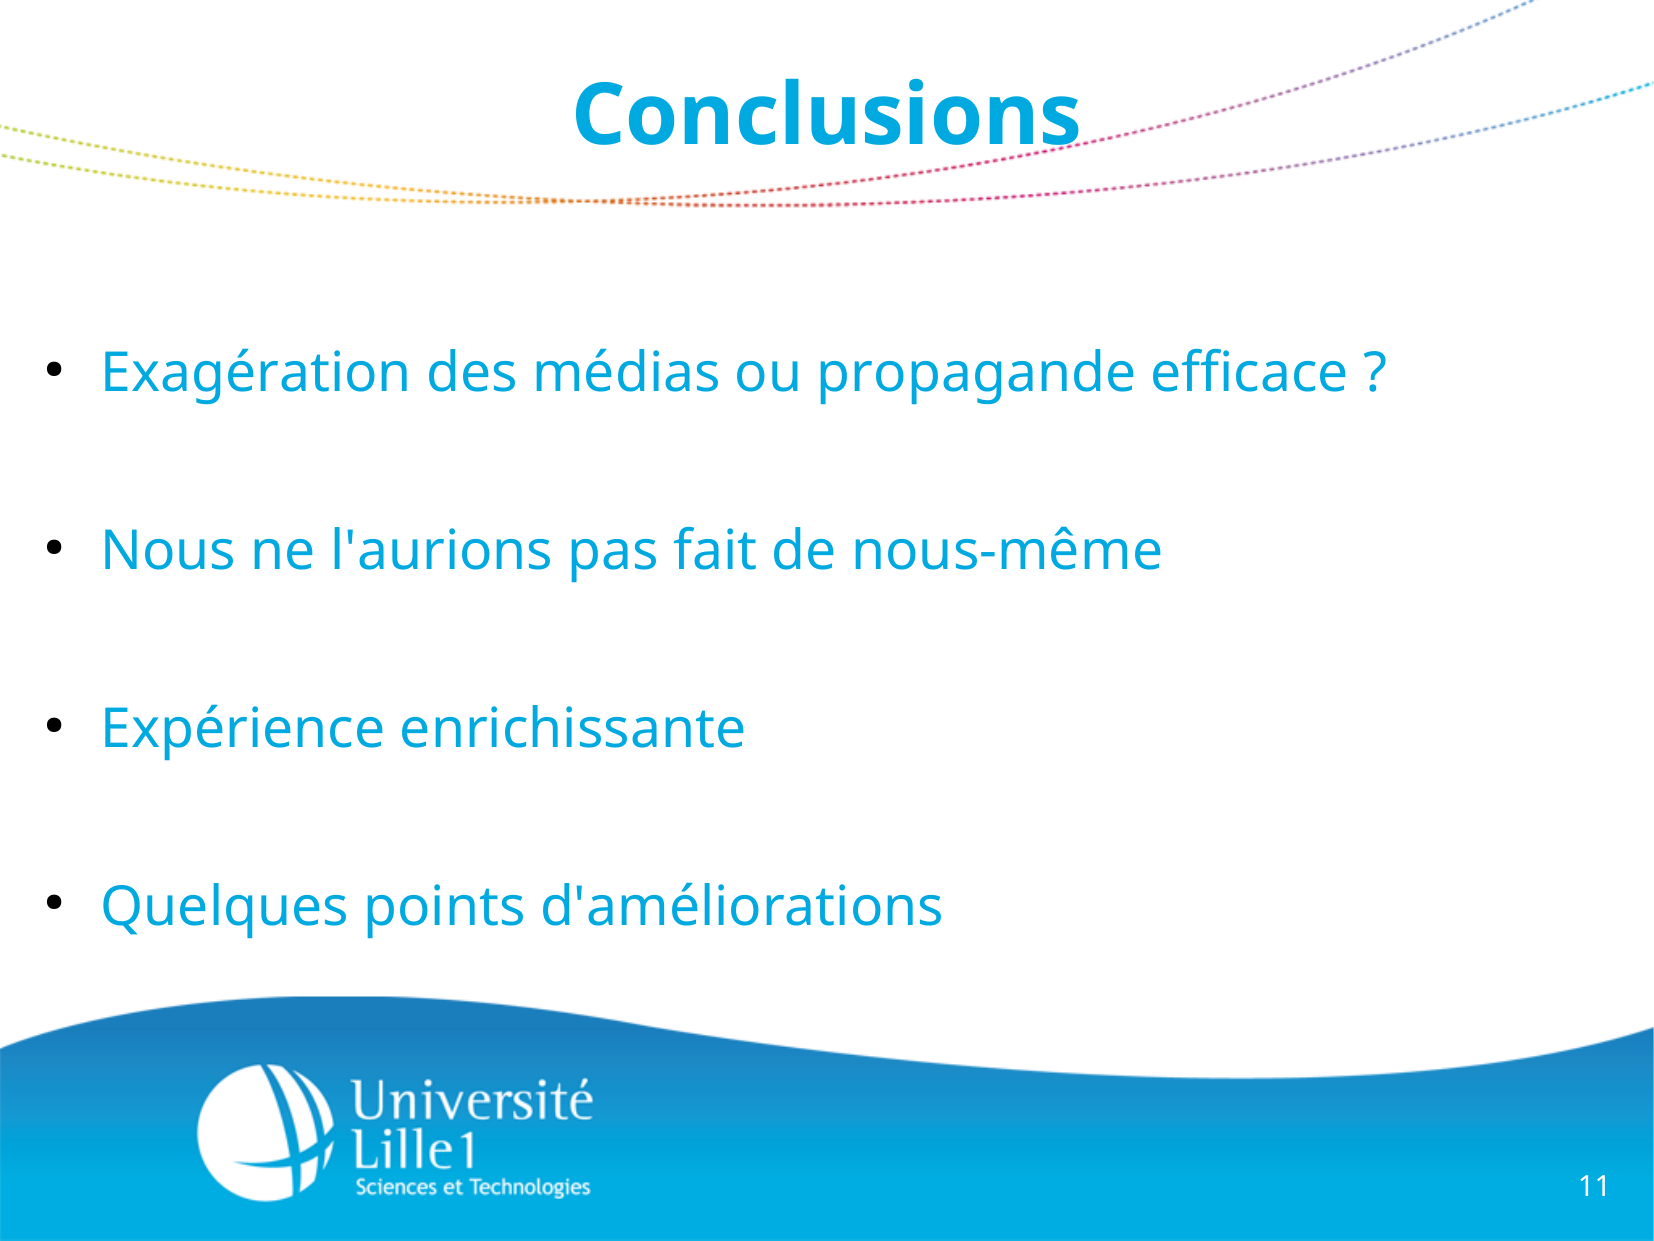

# Conclusions
Exagération des médias ou propagande efficace ?
Nous ne l'aurions pas fait de nous-même
Expérience enrichissante
Quelques points d'améliorations
11